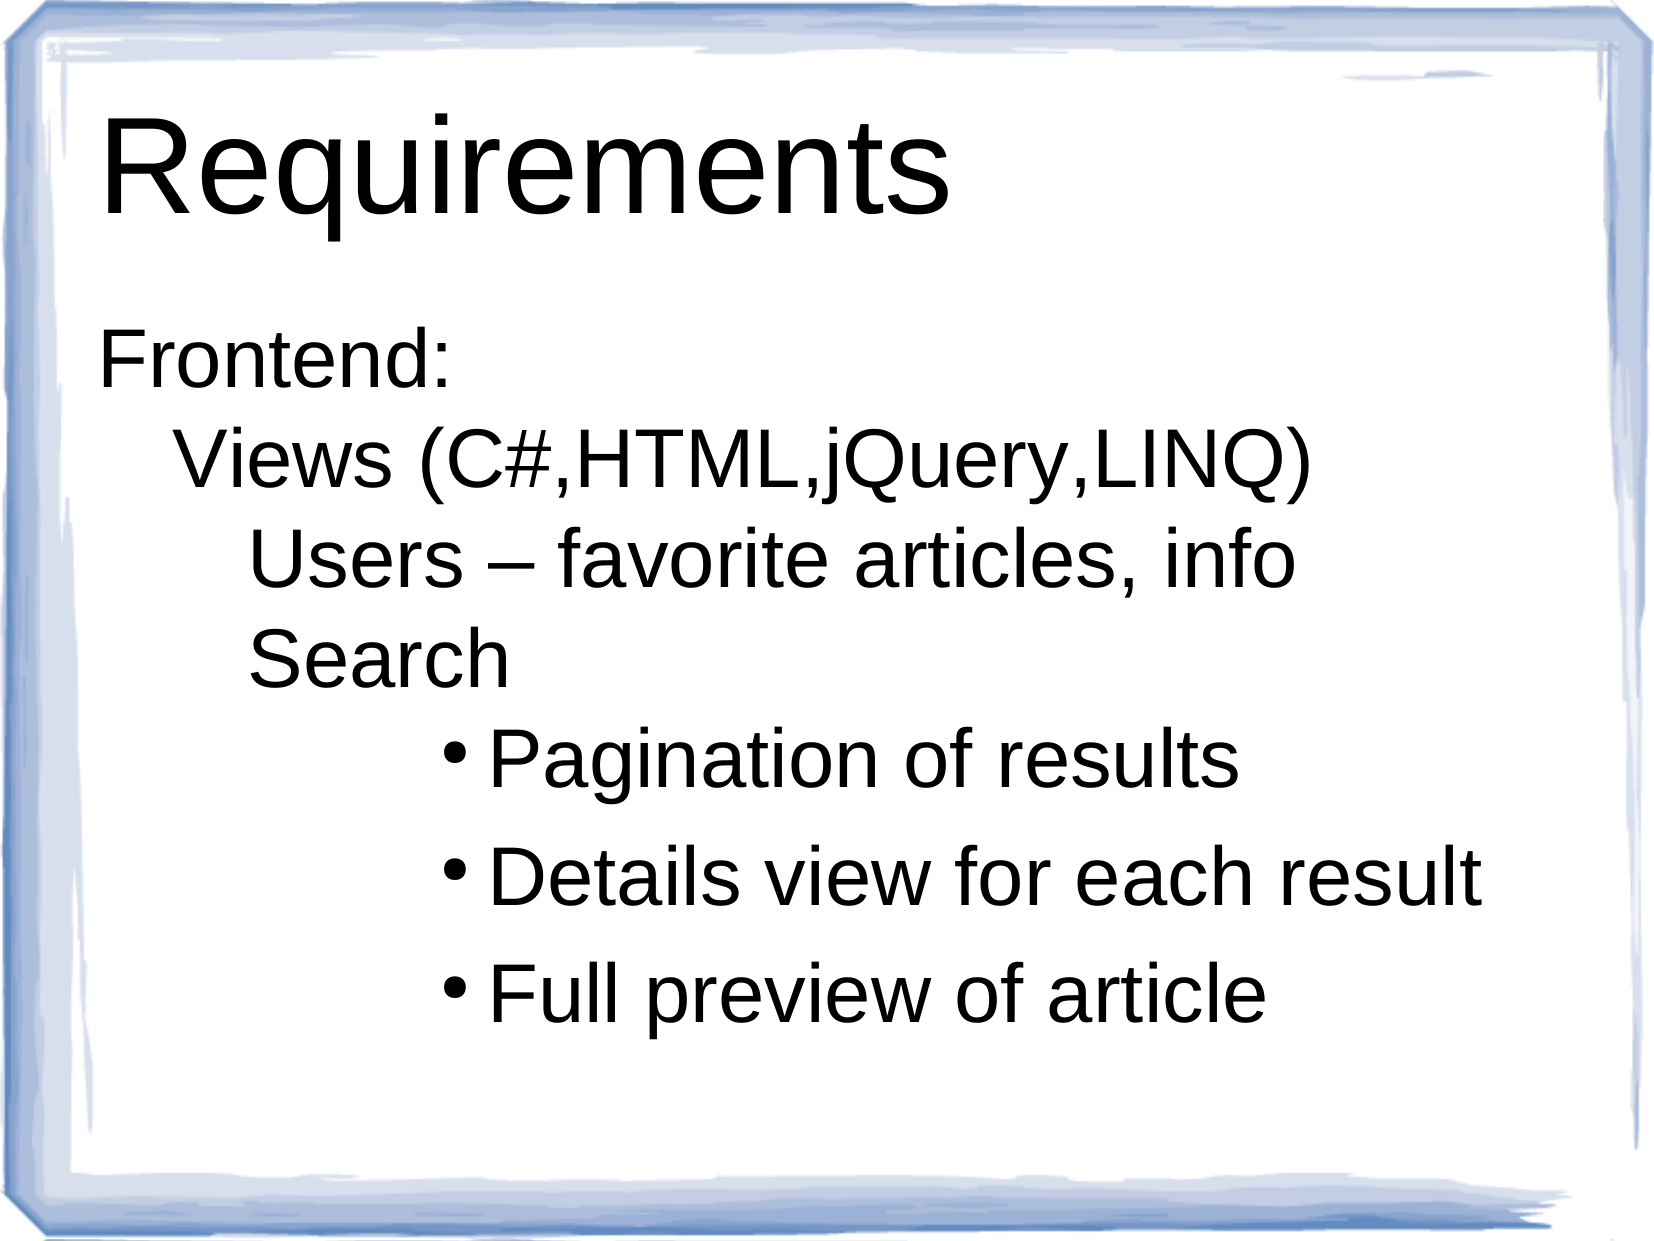

# Requirements
Frontend:
Views (C#,HTML,jQuery,LINQ)
Users – favorite articles, info
Search
Pagination of results
Details view for each result
Full preview of article